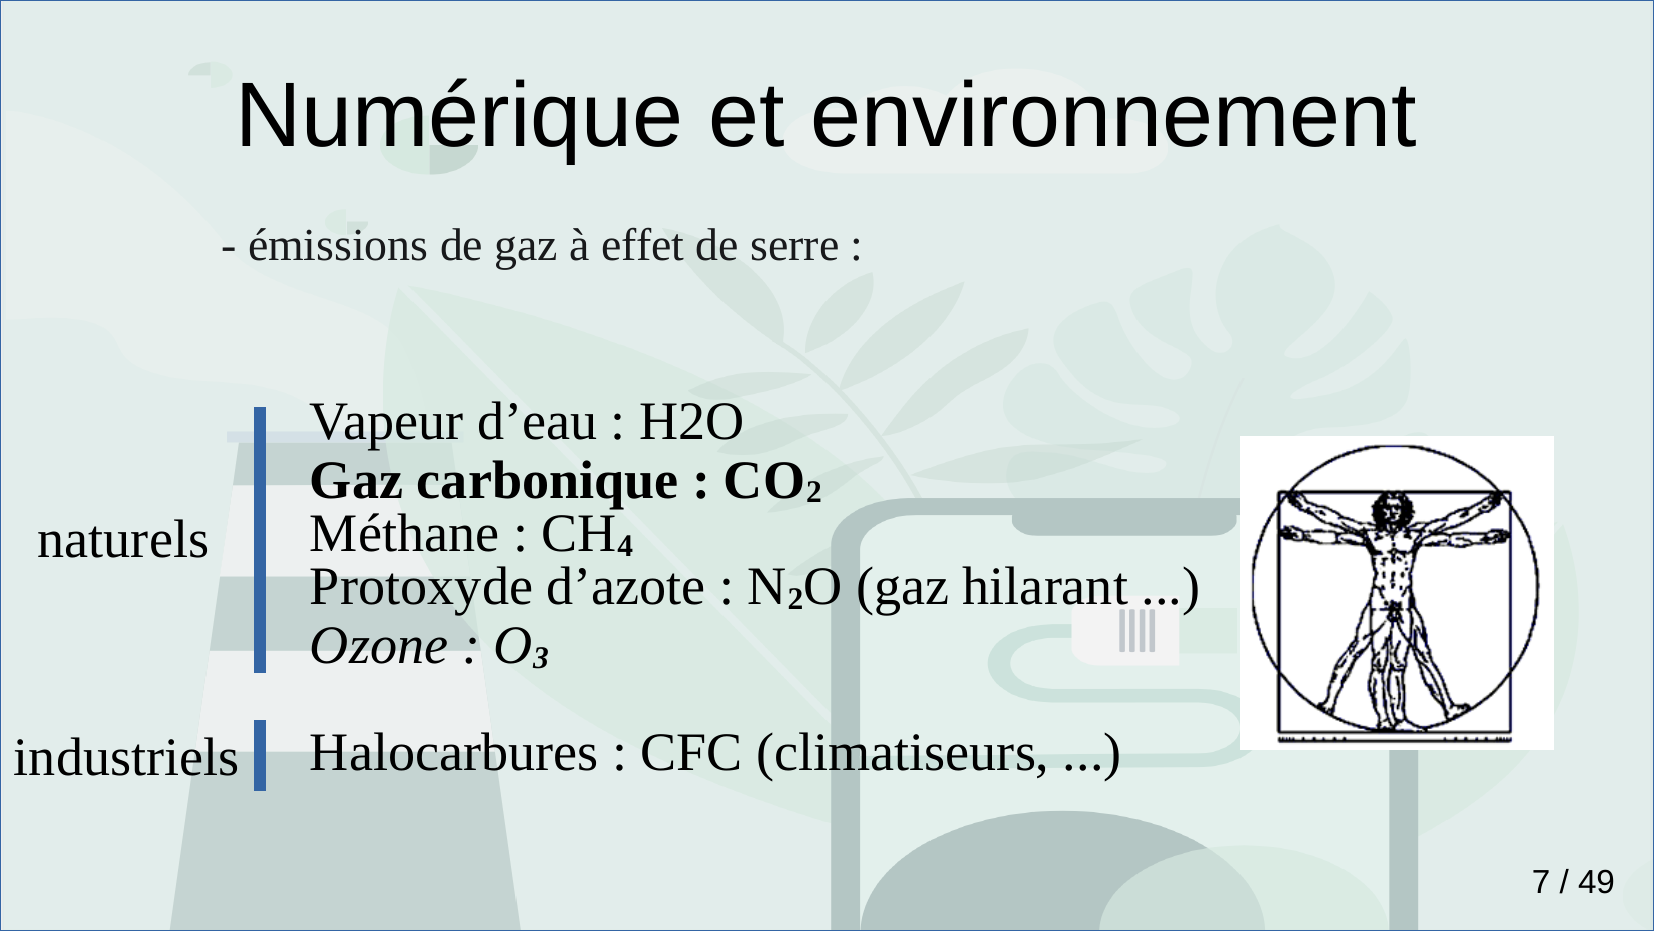

# Numérique et environnement
- émissions de gaz à effet de serre :
Vapeur d’eau : H2O
Gaz carbonique : CO2
Méthane : CH4
naturels
Protoxyde d’azote : N2O (gaz hilarant ...)
Ozone : O3
Halocarbures : CFC (climatiseurs, ...)
industriels